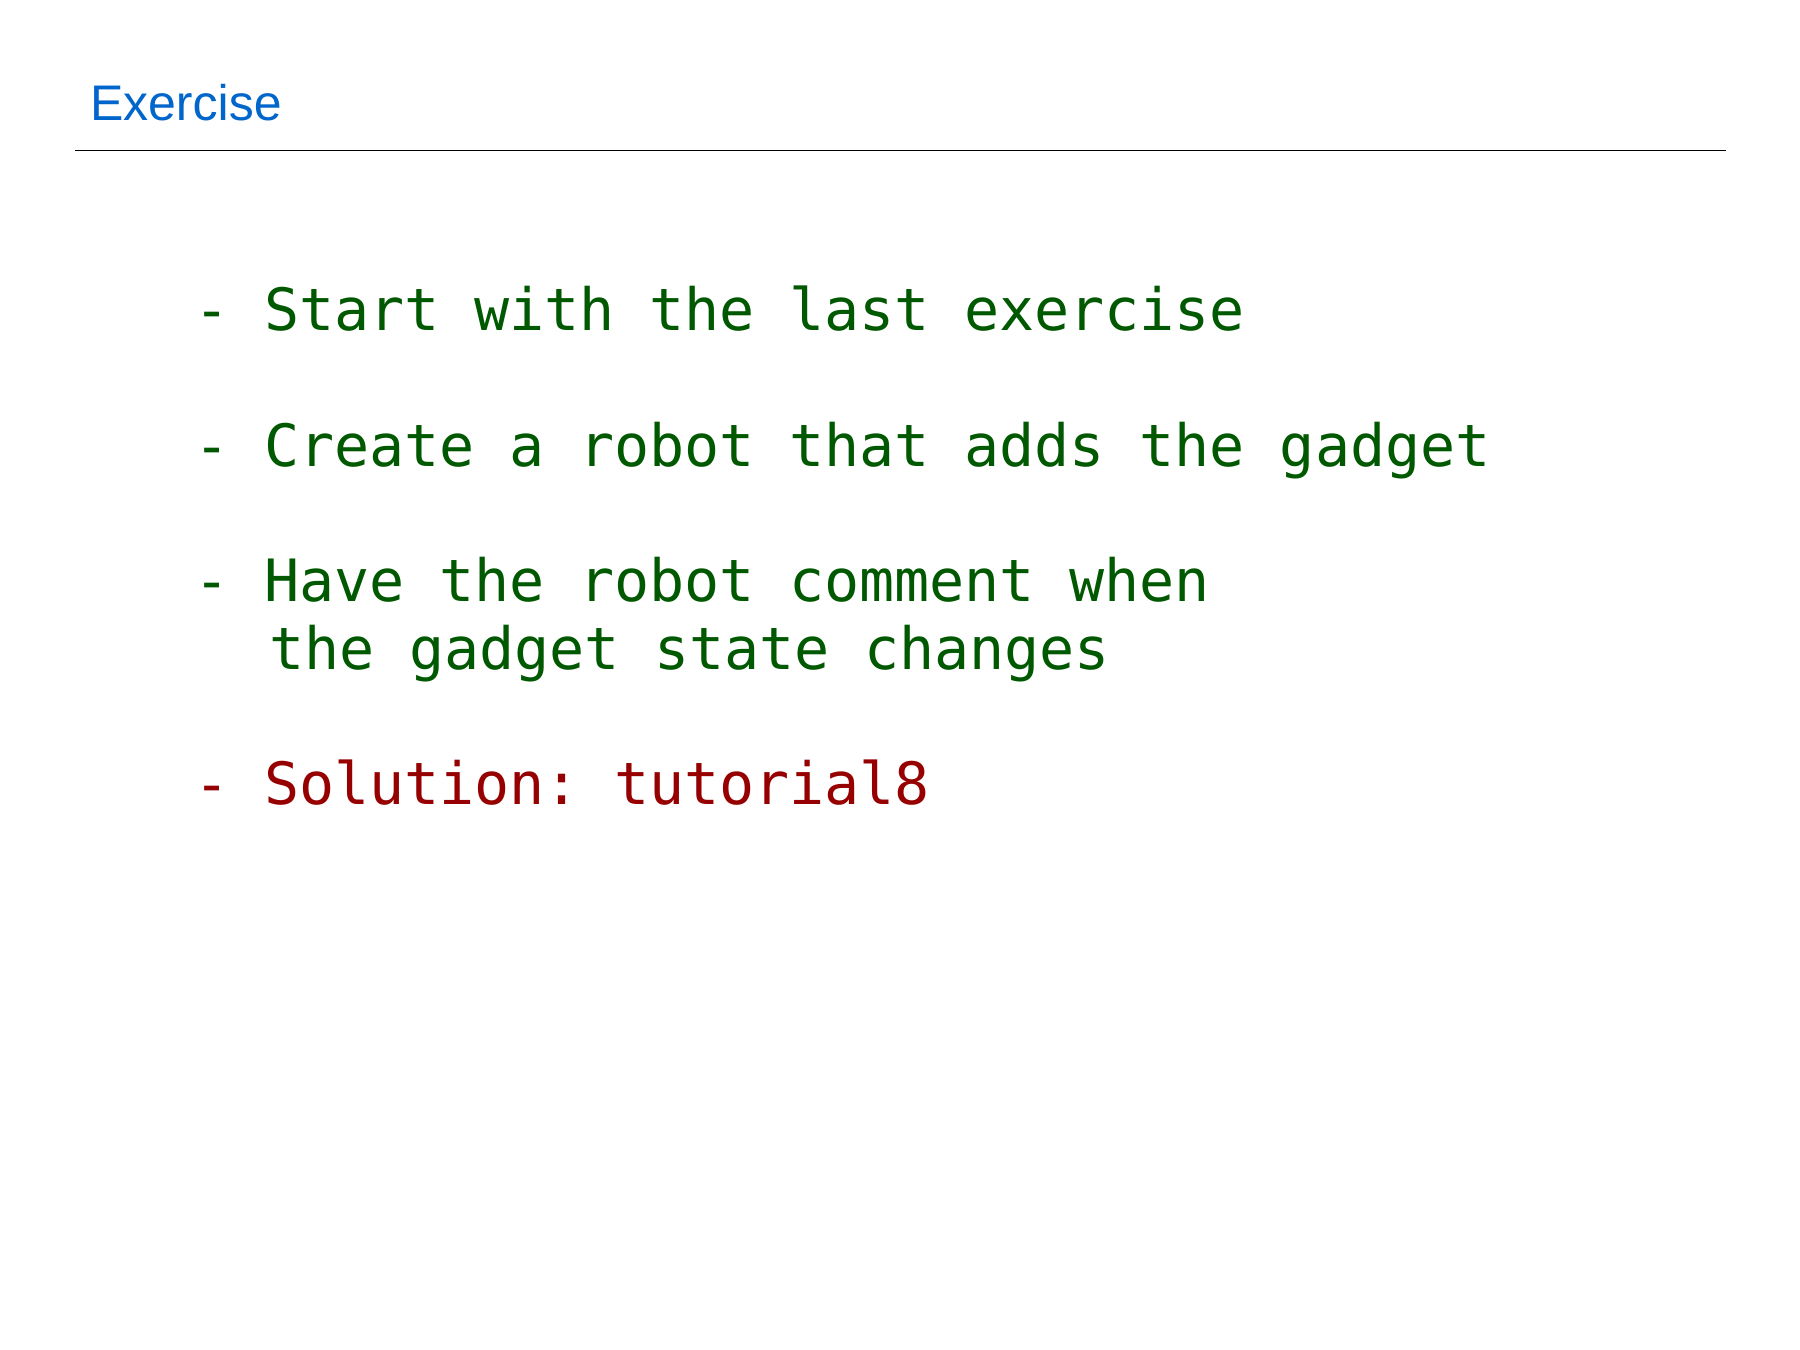

# Exercise
- Start with the last exercise
- Create a robot that adds the gadget
- Have the robot comment when
	the gadget state changes
- Solution: tutorial8